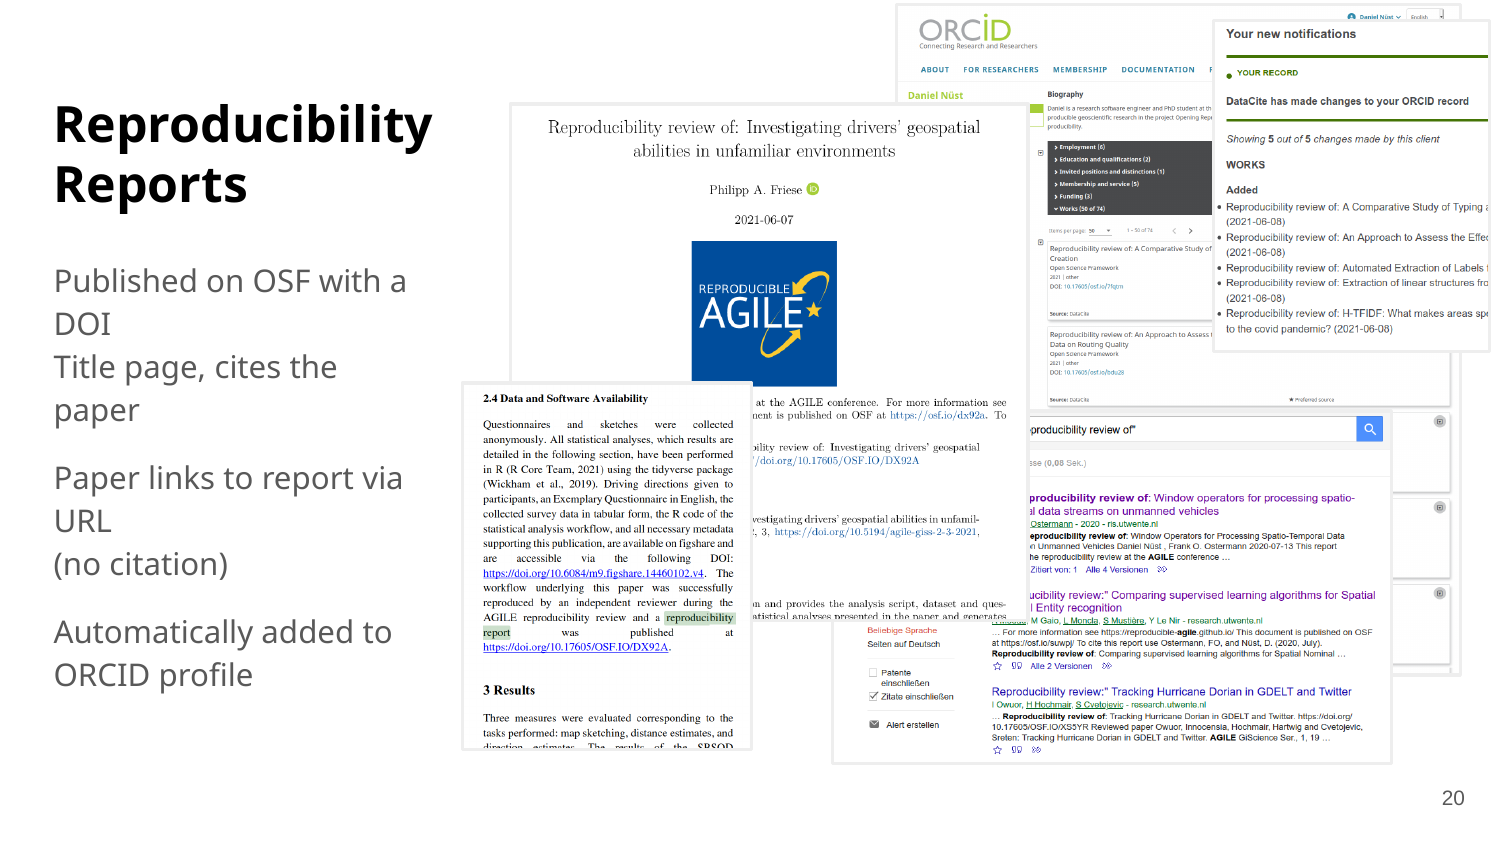

# Reproducibility Reports
Published on OSF with a DOI
Title page, cites the paper
Paper links to report via URL
(no citation)
Automatically added to ORCID profile